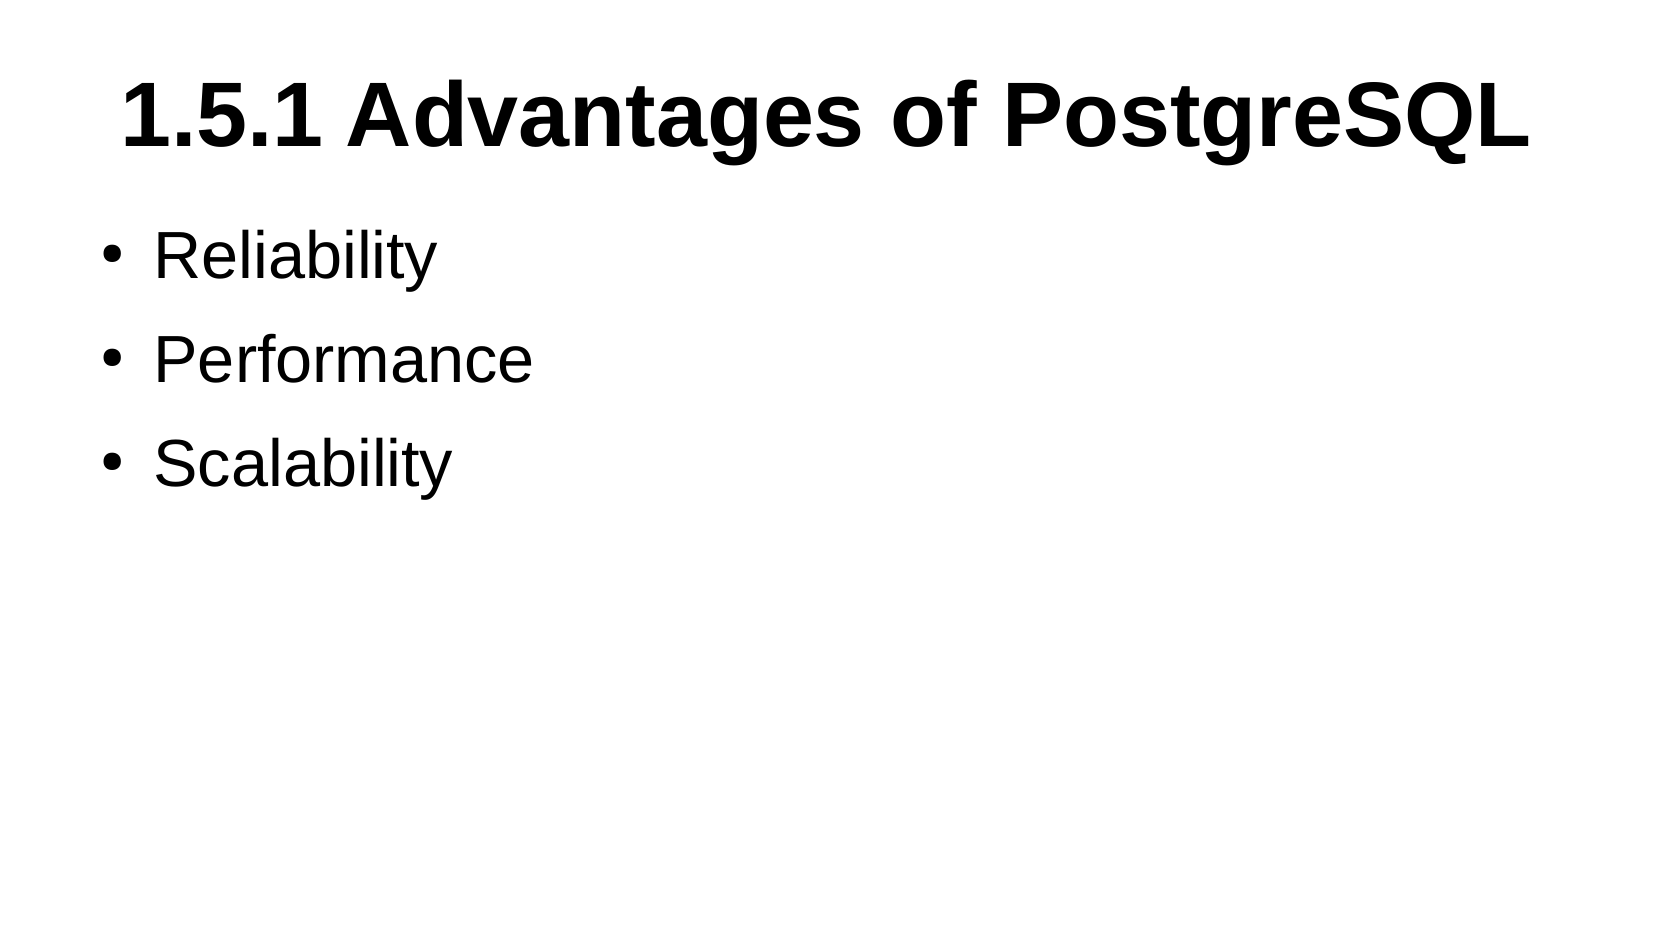

# 1.5.1 Advantages of PostgreSQL
Reliability
Performance
Scalability